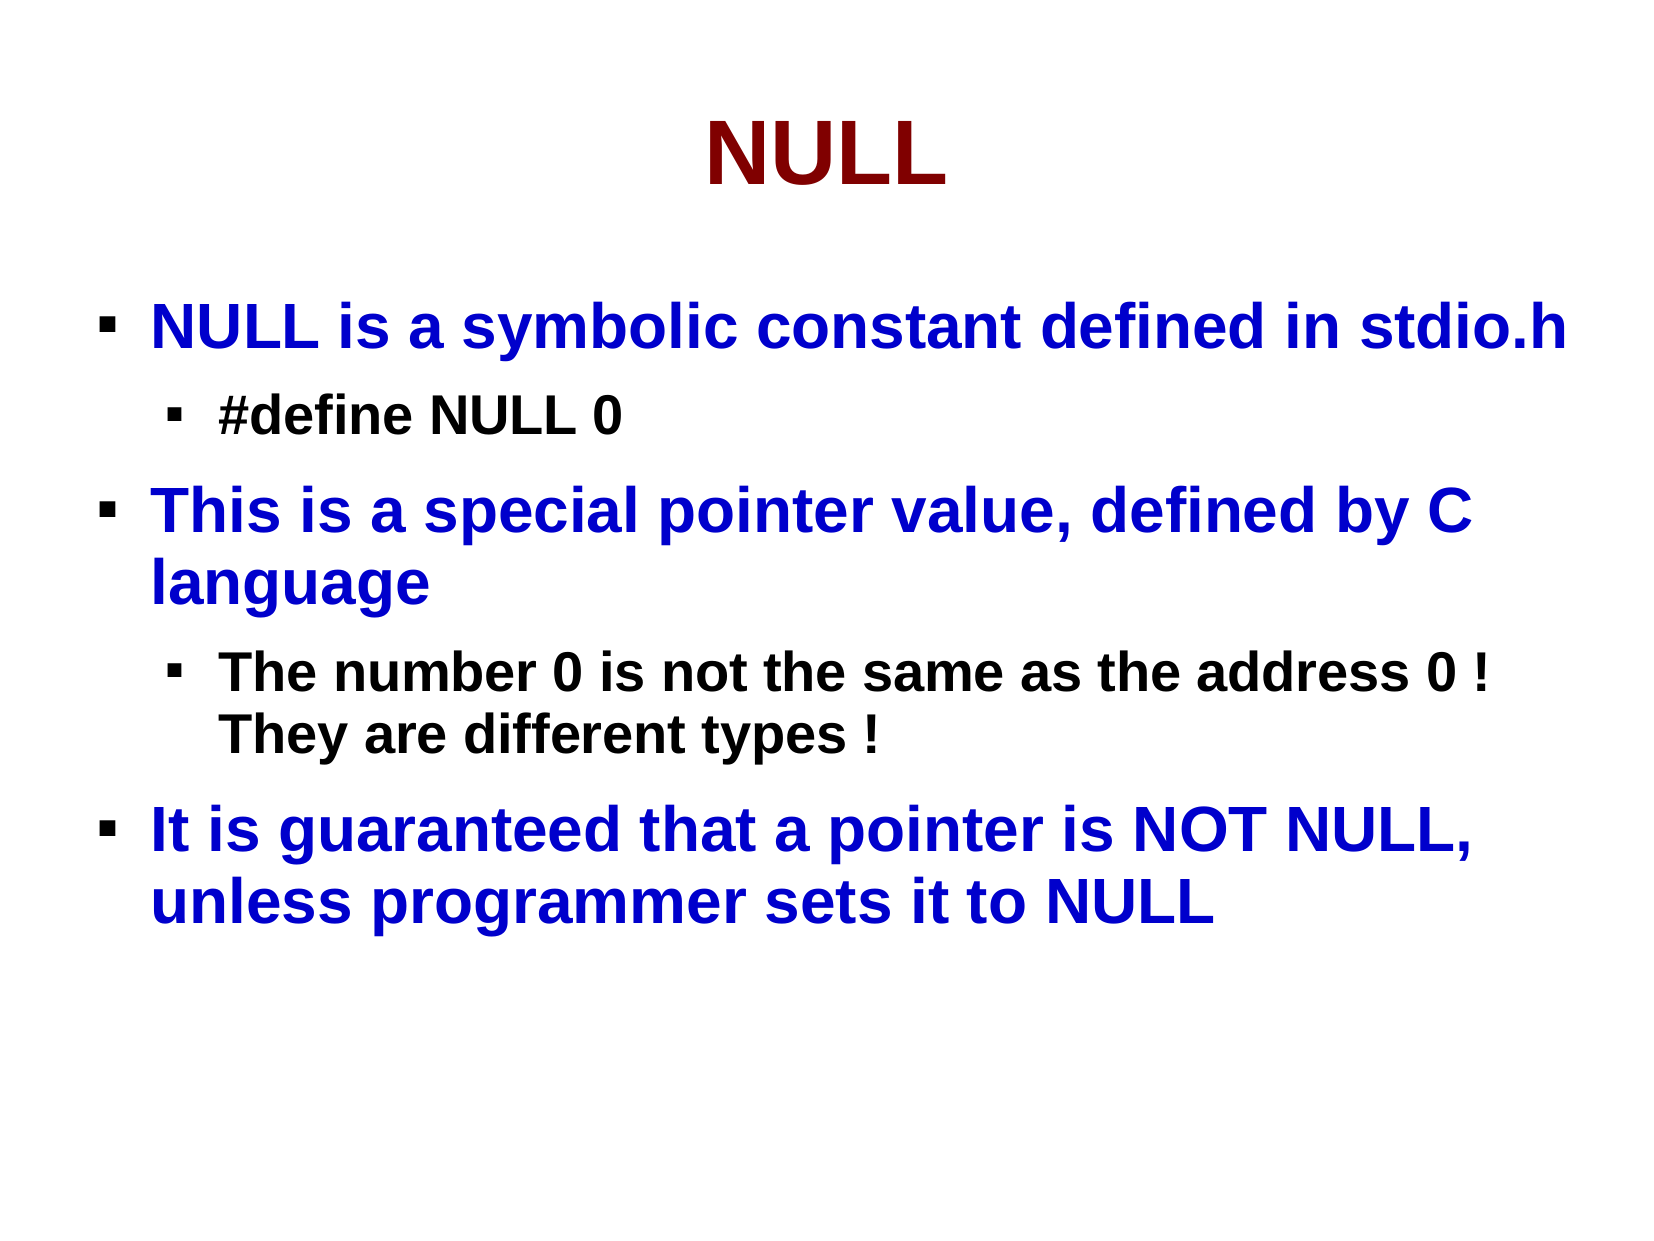

# NULL
NULL is a symbolic constant defined in stdio.h
#define NULL 0
This is a special pointer value, defined by C language
The number 0 is not the same as the address 0 ! They are different types !
It is guaranteed that a pointer is NOT NULL, unless programmer sets it to NULL